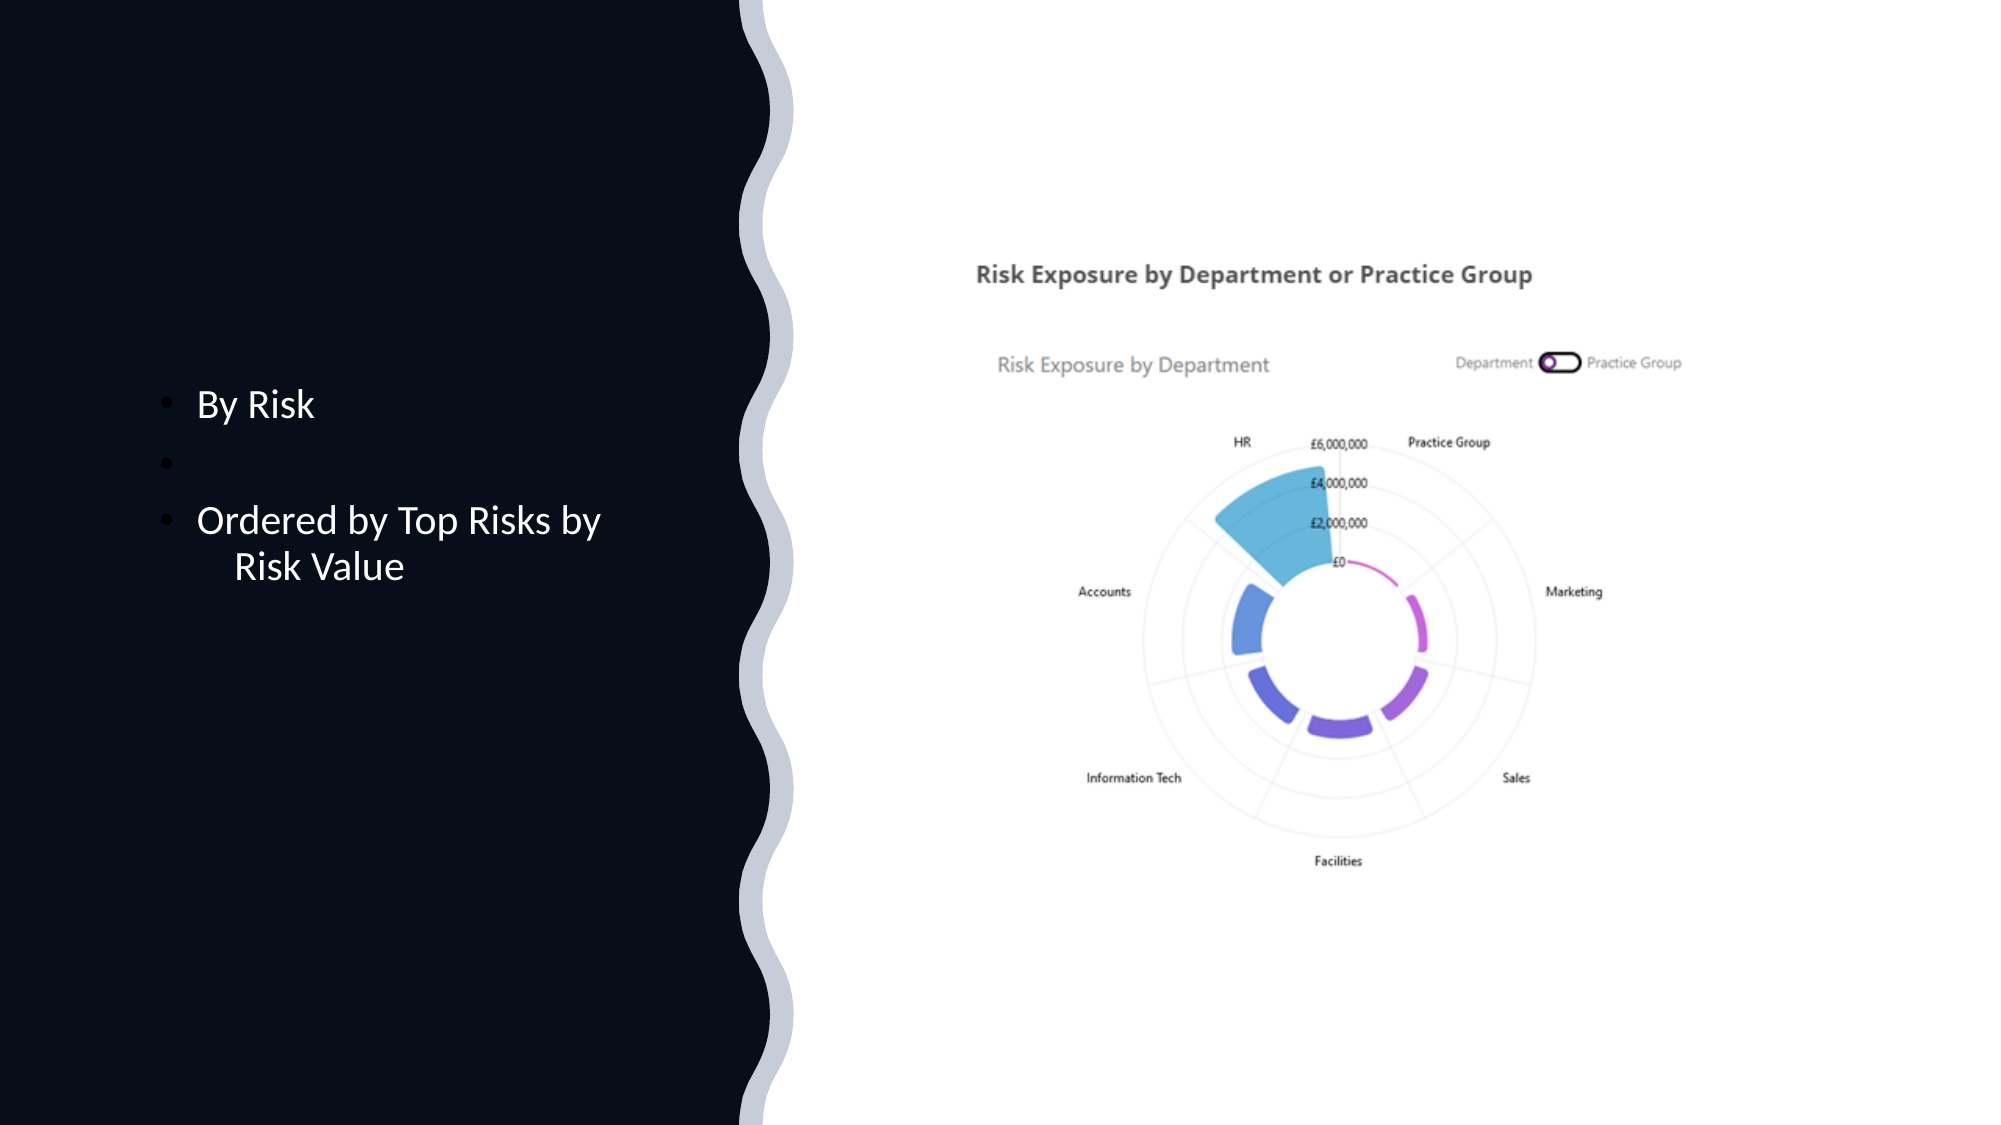

By Risk
Ordered by Top Risks by Risk Value